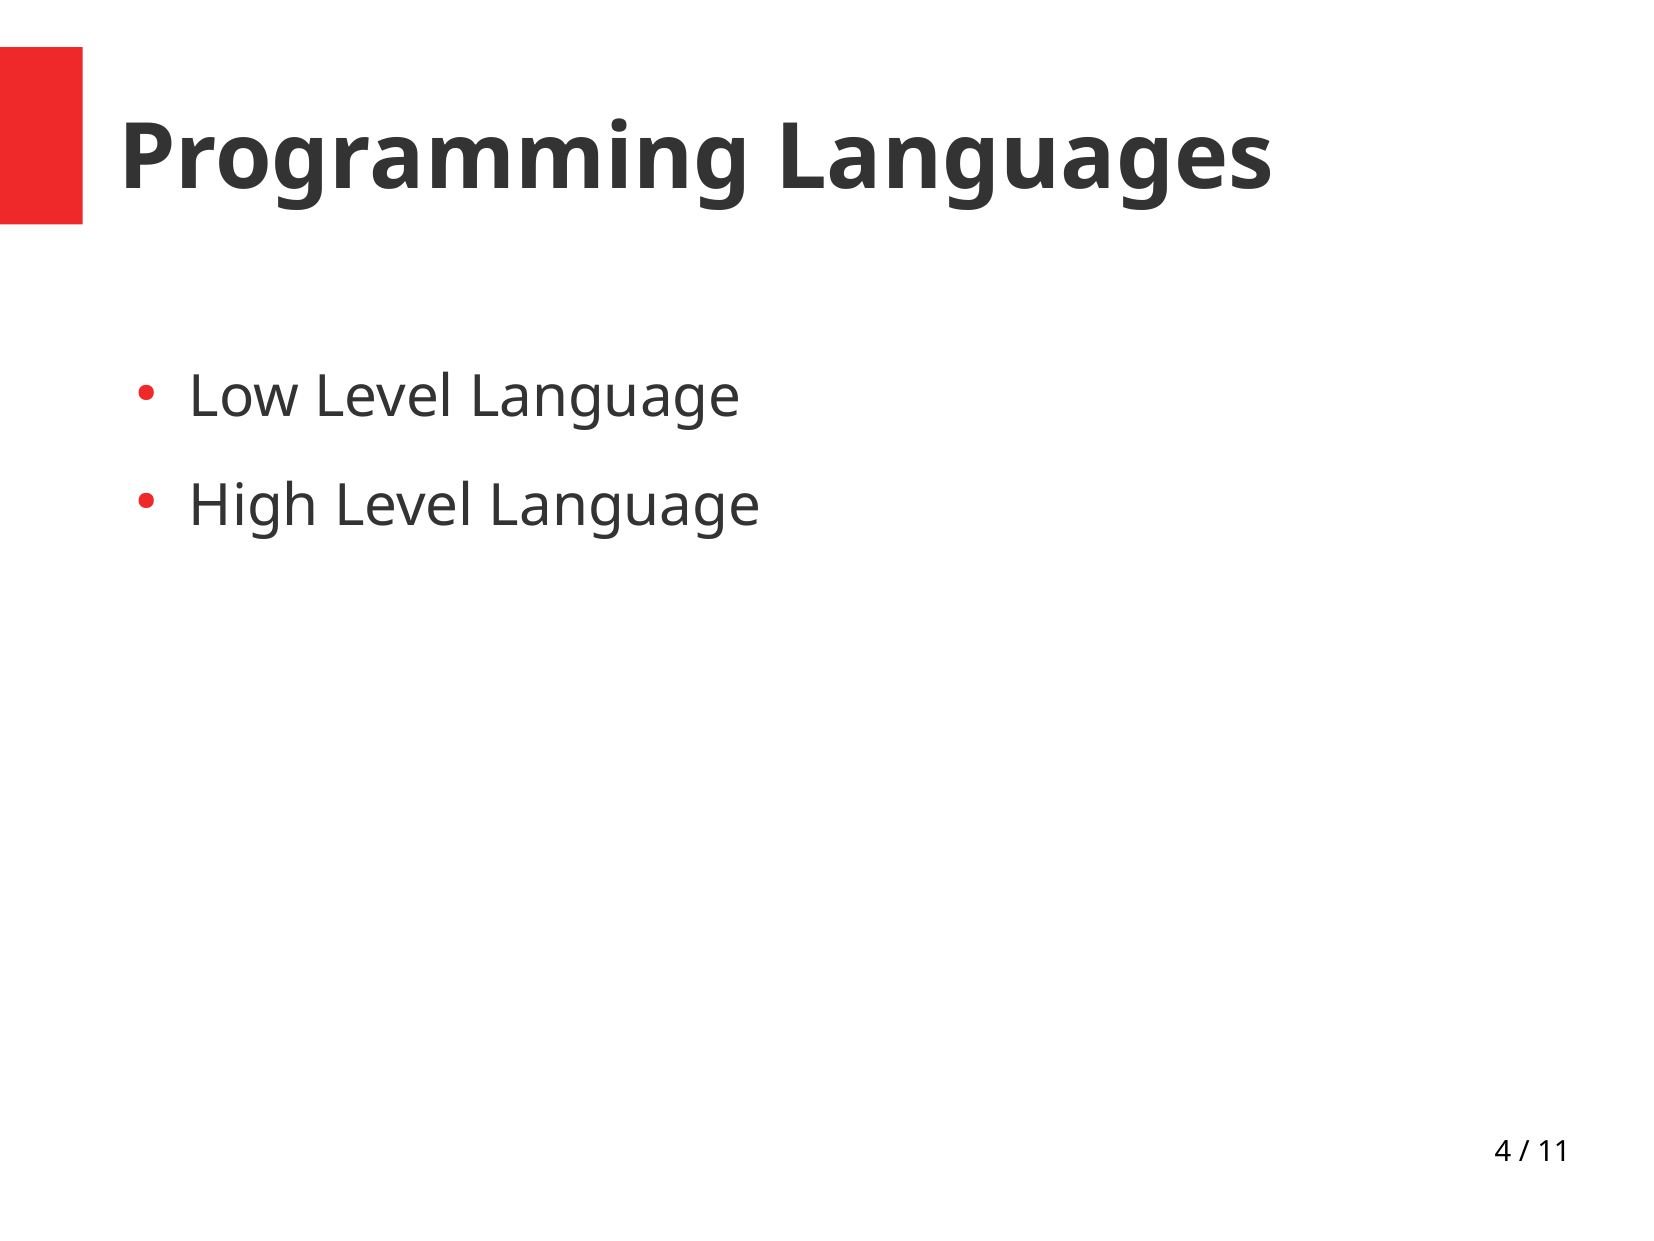

# Programming Languages
Low Level Language
High Level Language
4